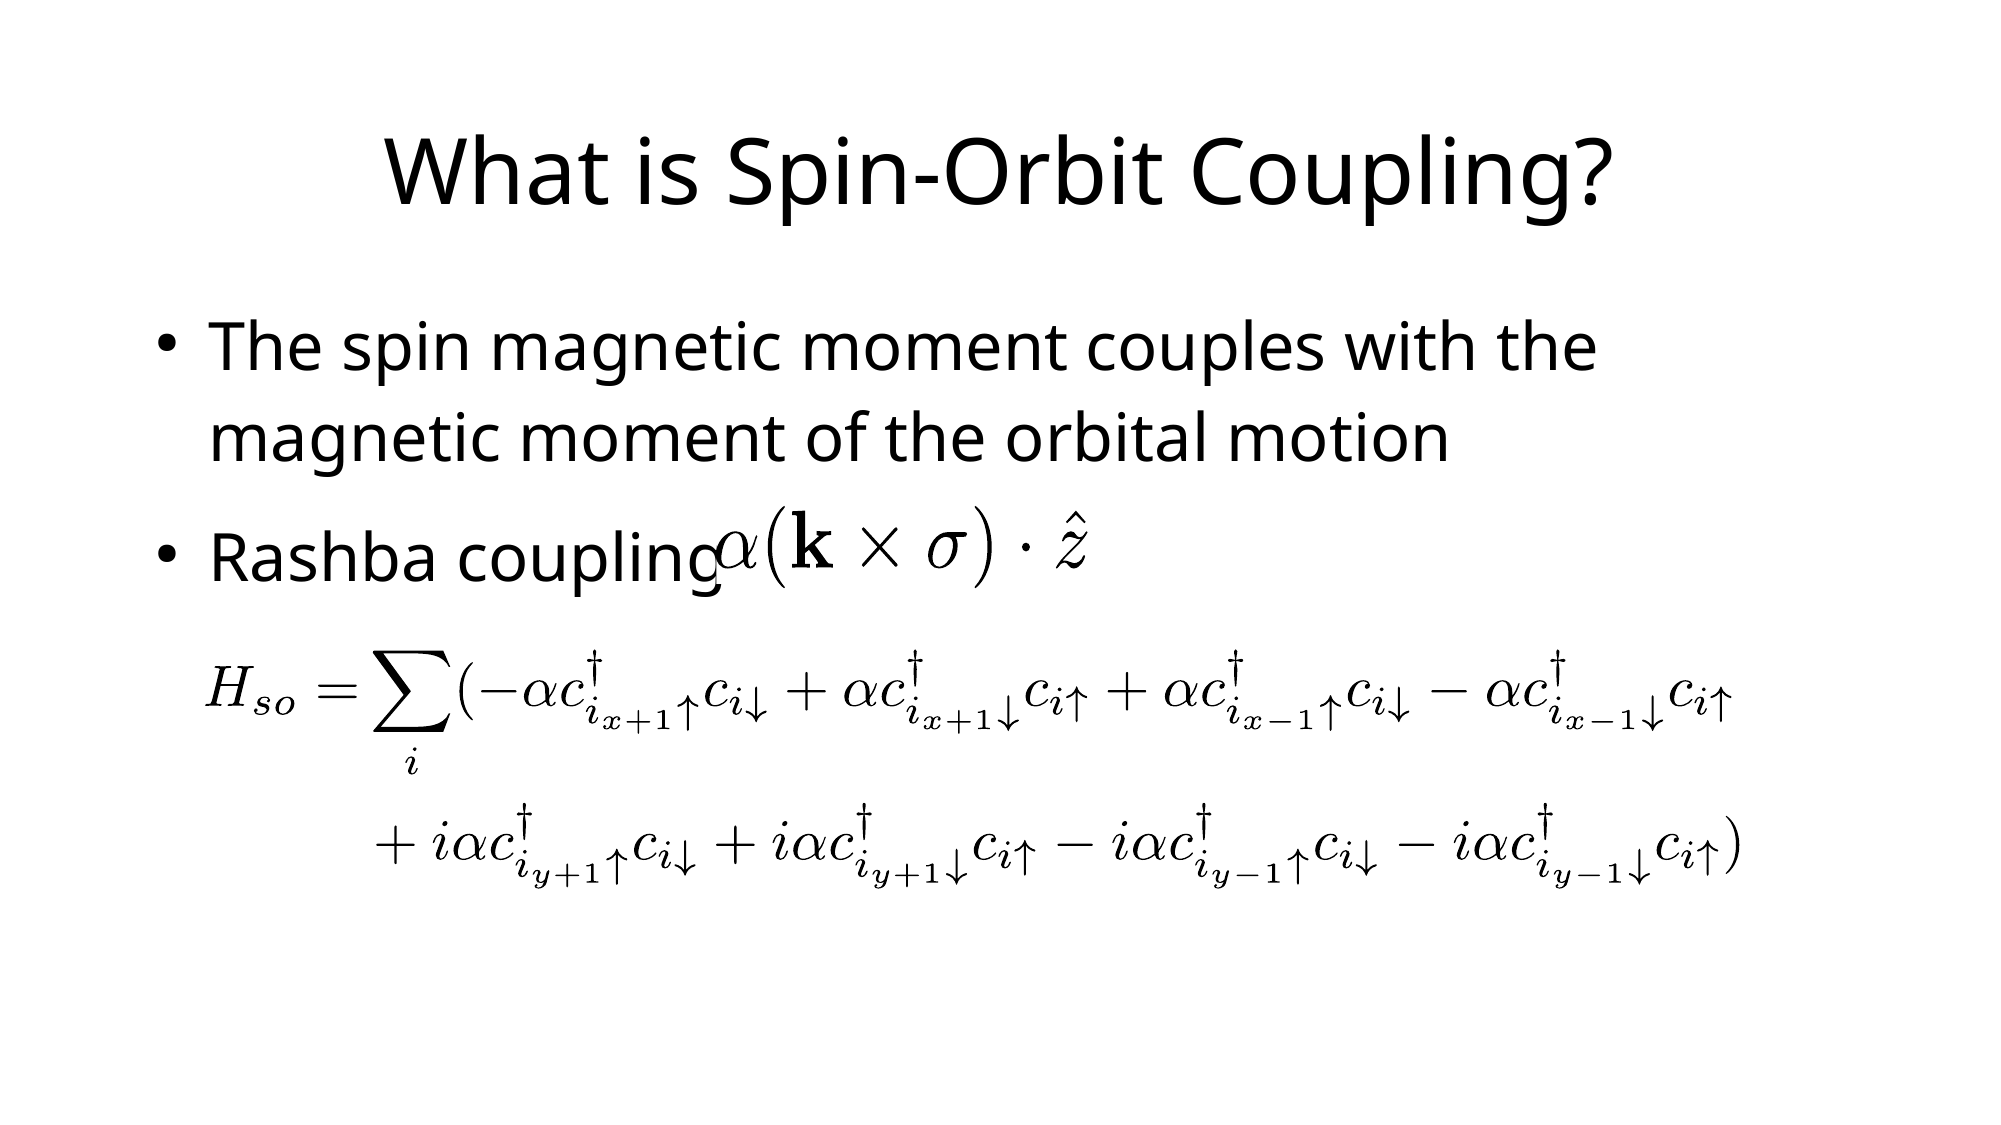

# What is Spin-Orbit Coupling?
The spin magnetic moment couples with the magnetic moment of the orbital motion
Rashba coupling: